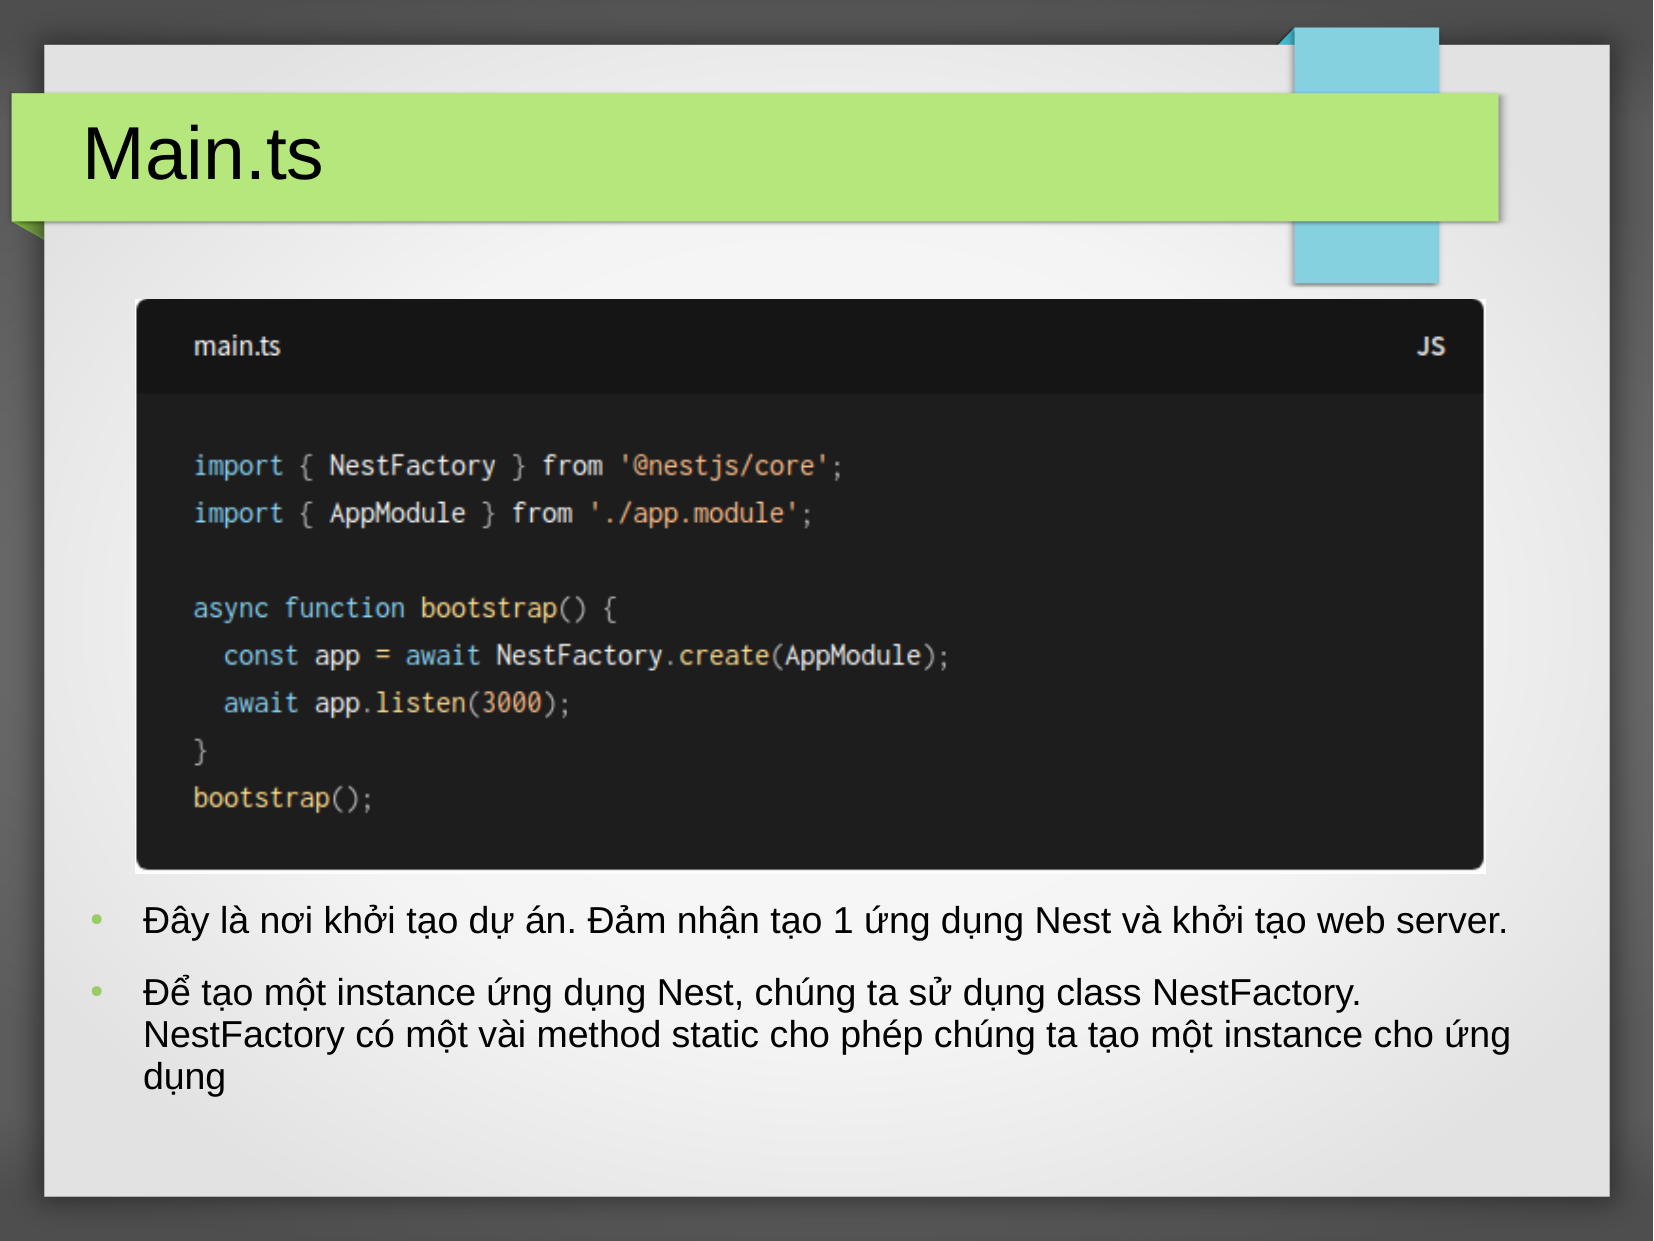

# Main.ts
Đây là nơi khởi tạo dự án. Đảm nhận tạo 1 ứng dụng Nest và khởi tạo web server.
Để tạo một instance ứng dụng Nest, chúng ta sử dụng class NestFactory. NestFactory có một vài method static cho phép chúng ta tạo một instance cho ứng dụng